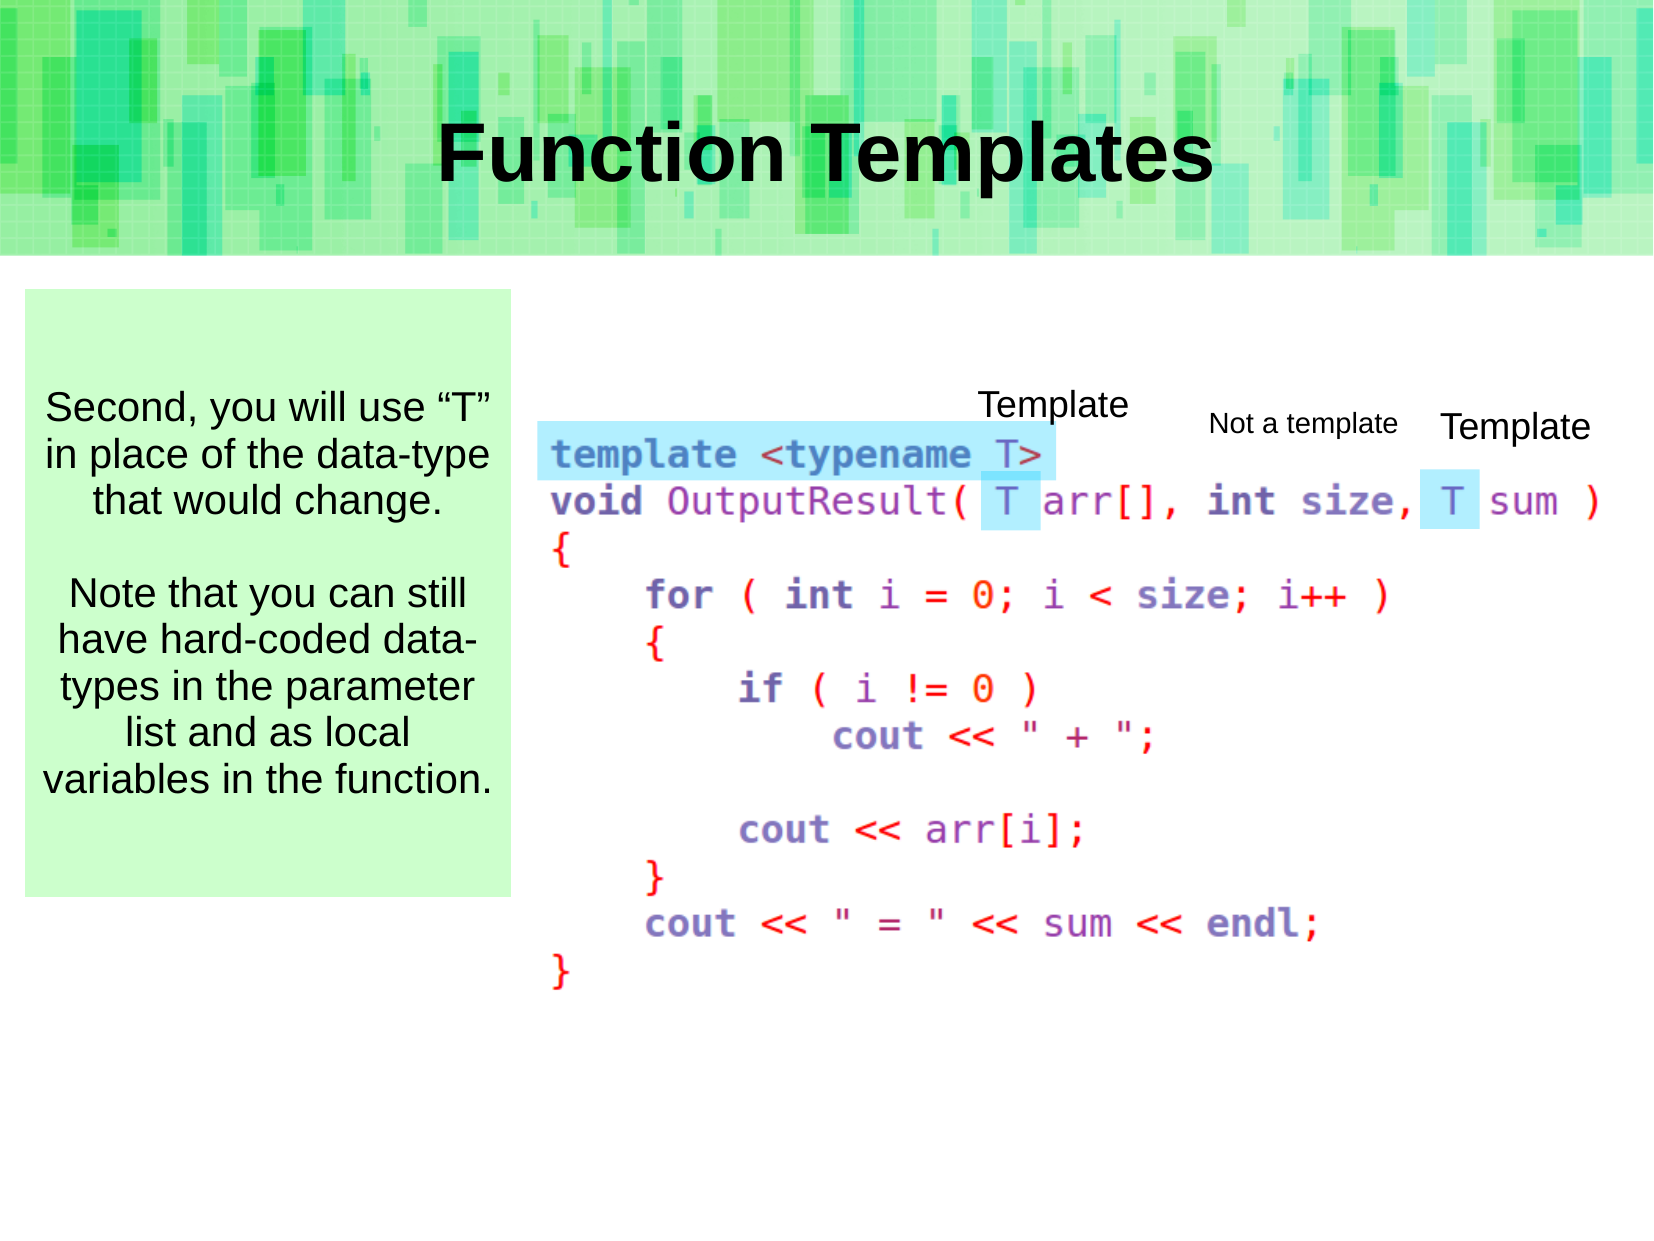

# Function Templates
Second, you will use “T” in place of the data-type that would change.
Note that you can still have hard-coded data-types in the parameter list and as local variables in the function.
Template
Template
Not a template